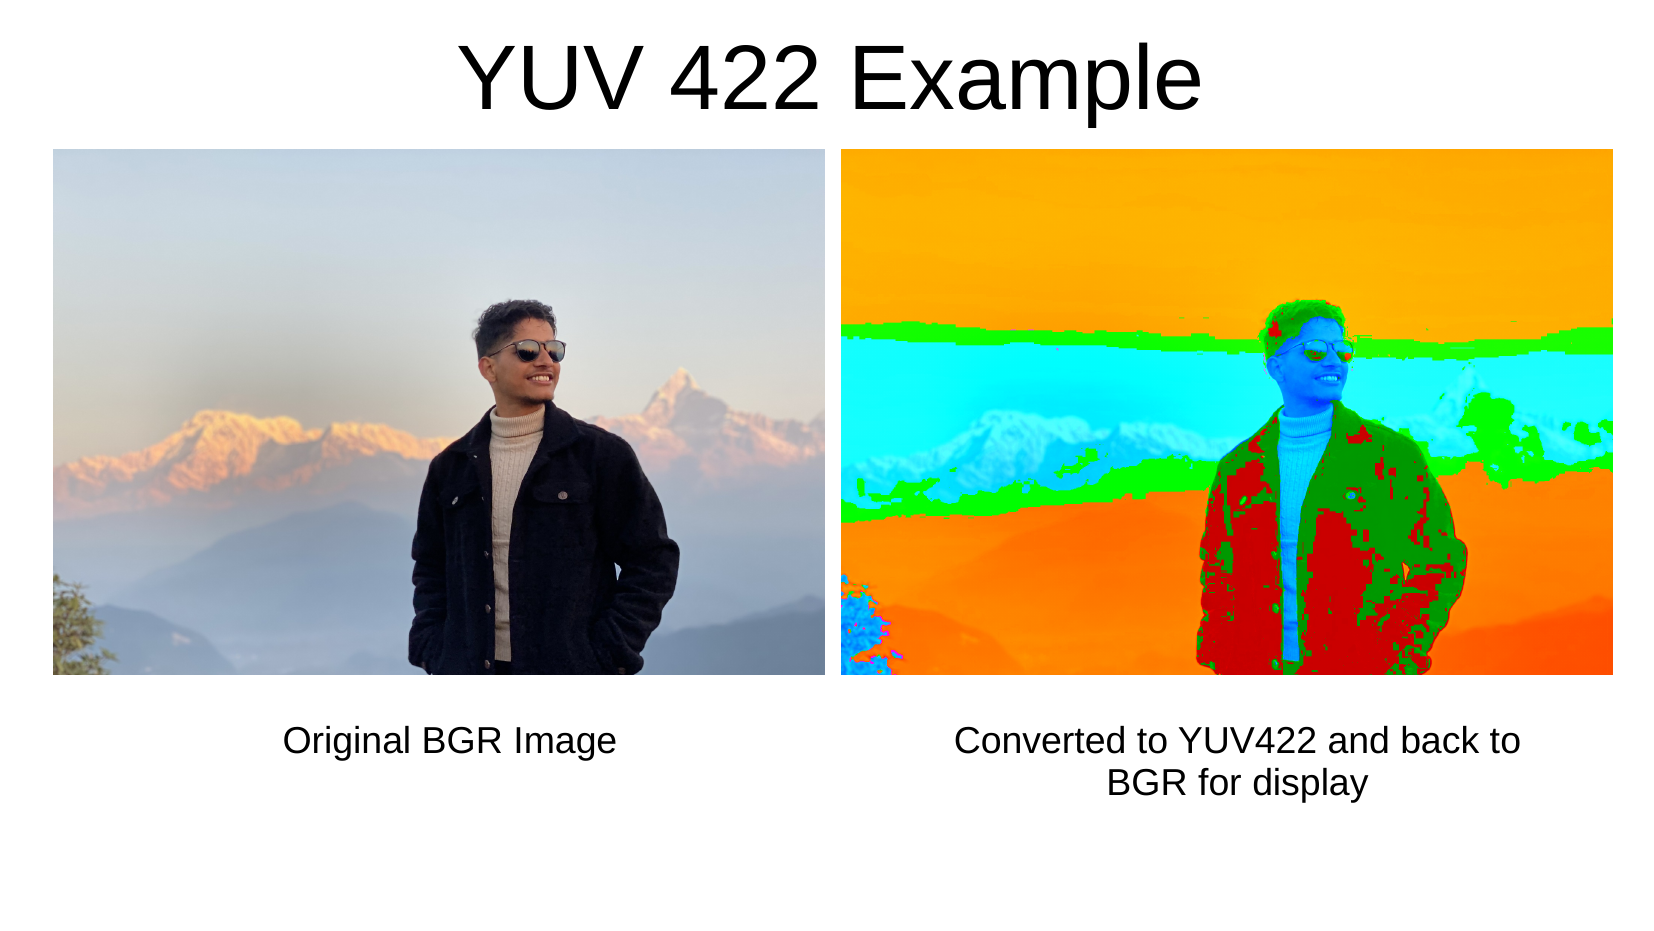

# YUV 422 Example
Original BGR Image
Converted to YUV422 and back to BGR for display